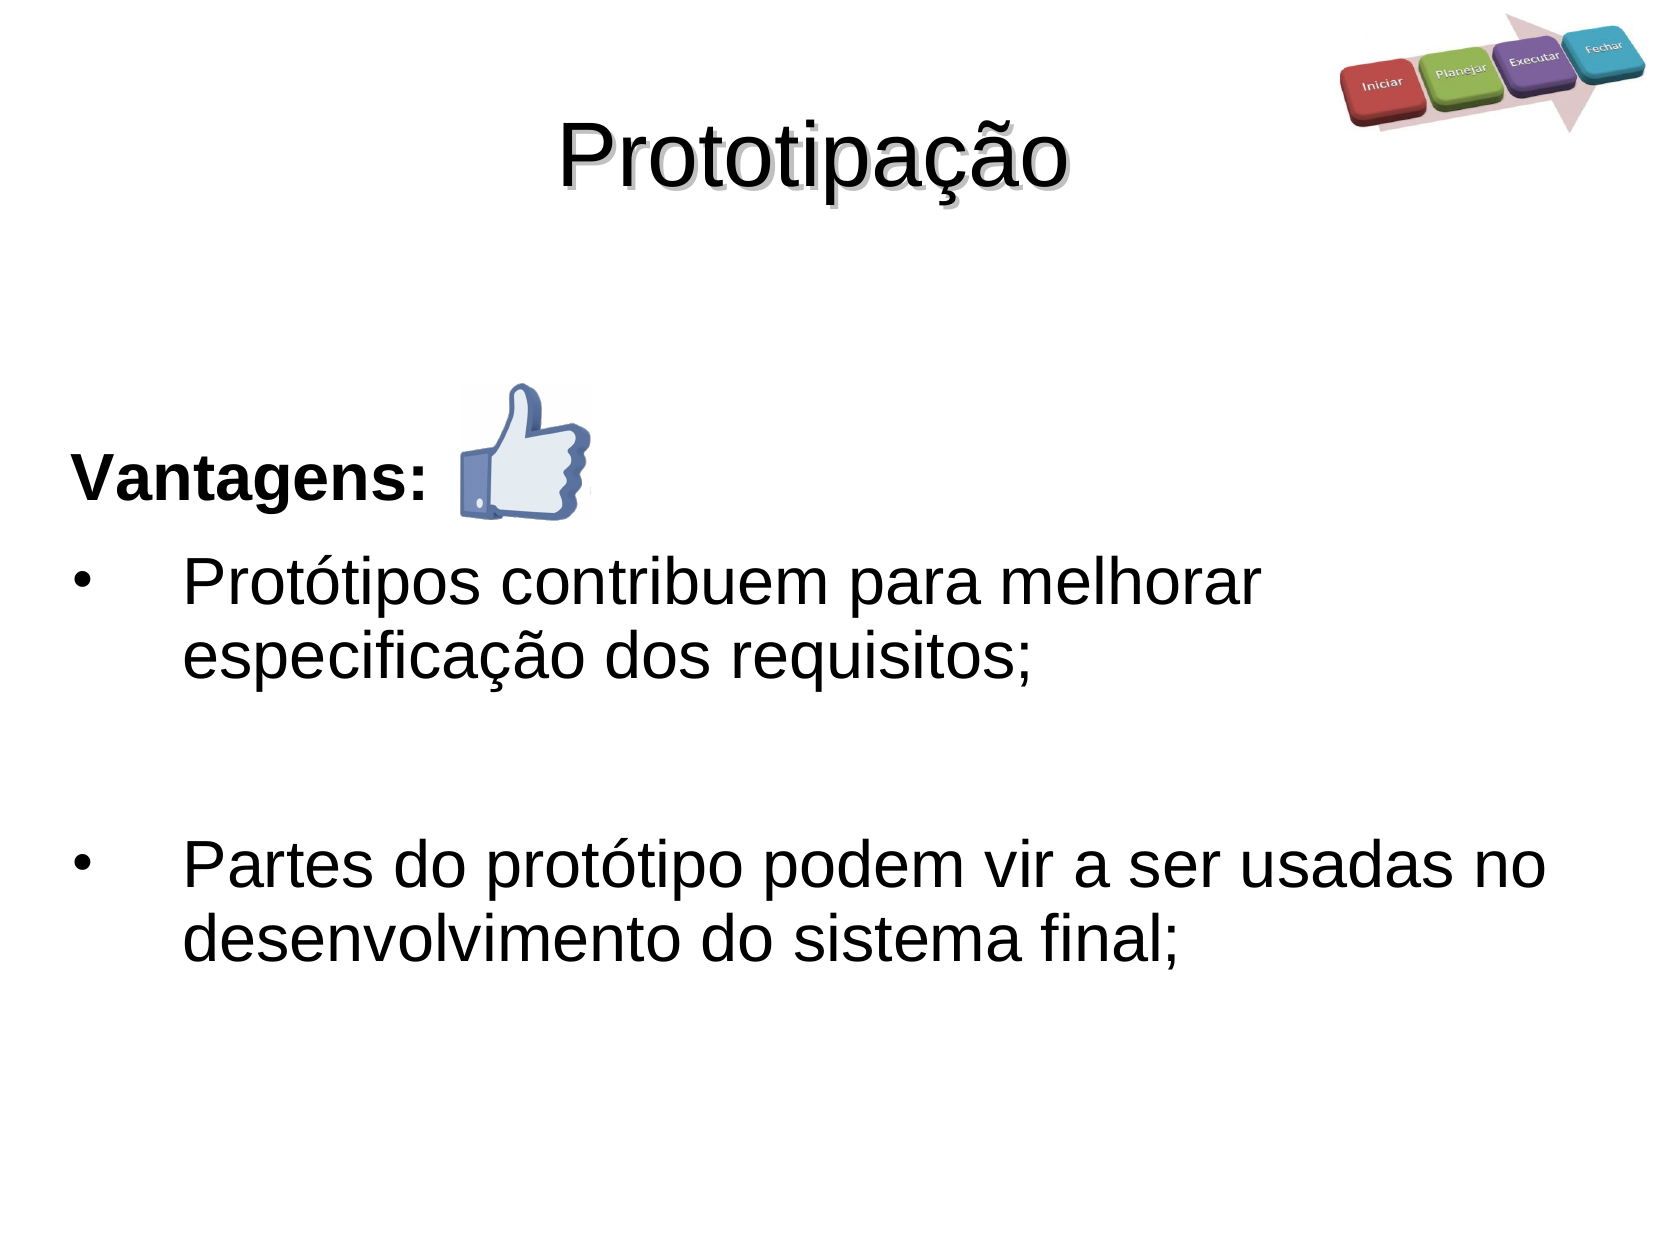

# Prototipação
Vantagens:
Protótipos contribuem para melhorar especificação dos requisitos;
Partes do protótipo podem vir a ser usadas no desenvolvimento do sistema final;